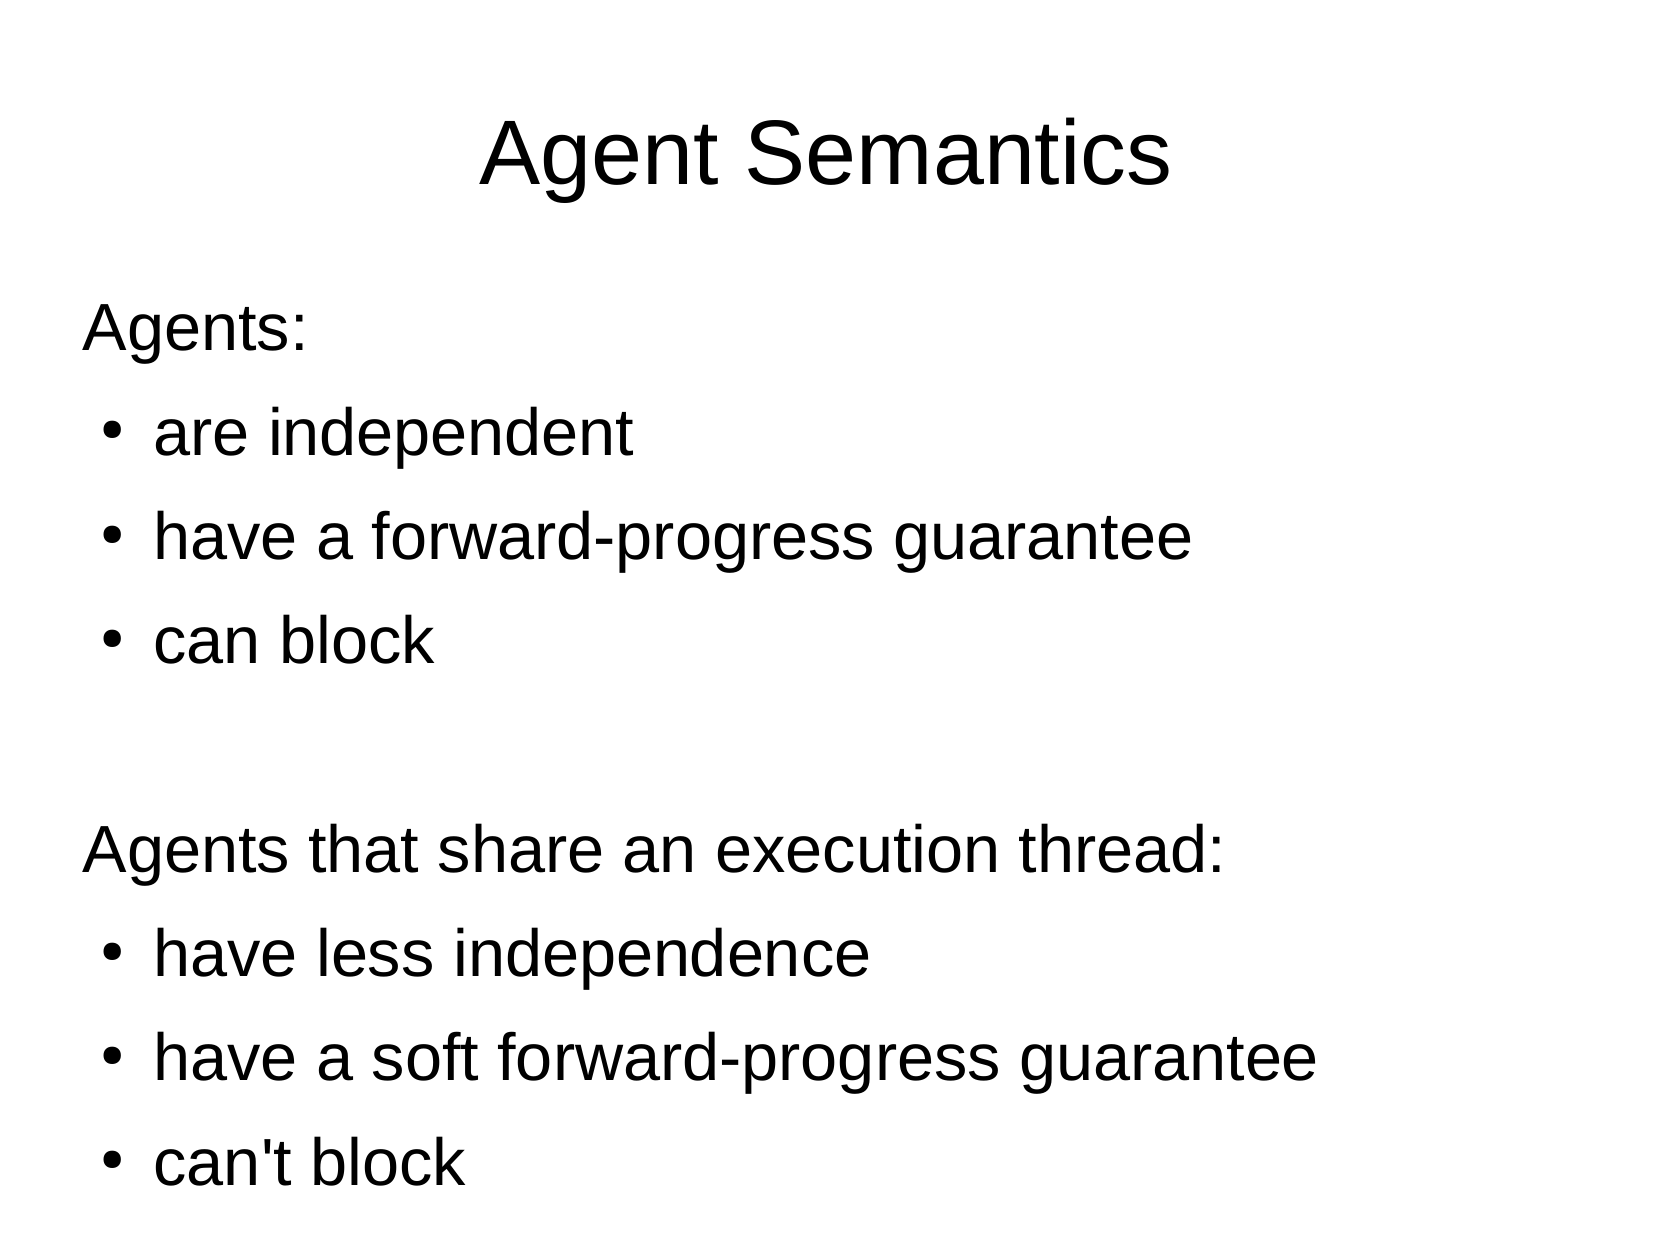

# Agent Semantics
Agents:
are independent
have a forward-progress guarantee
can block
Agents that share an execution thread:
have less independence
have a soft forward-progress guarantee
can't block